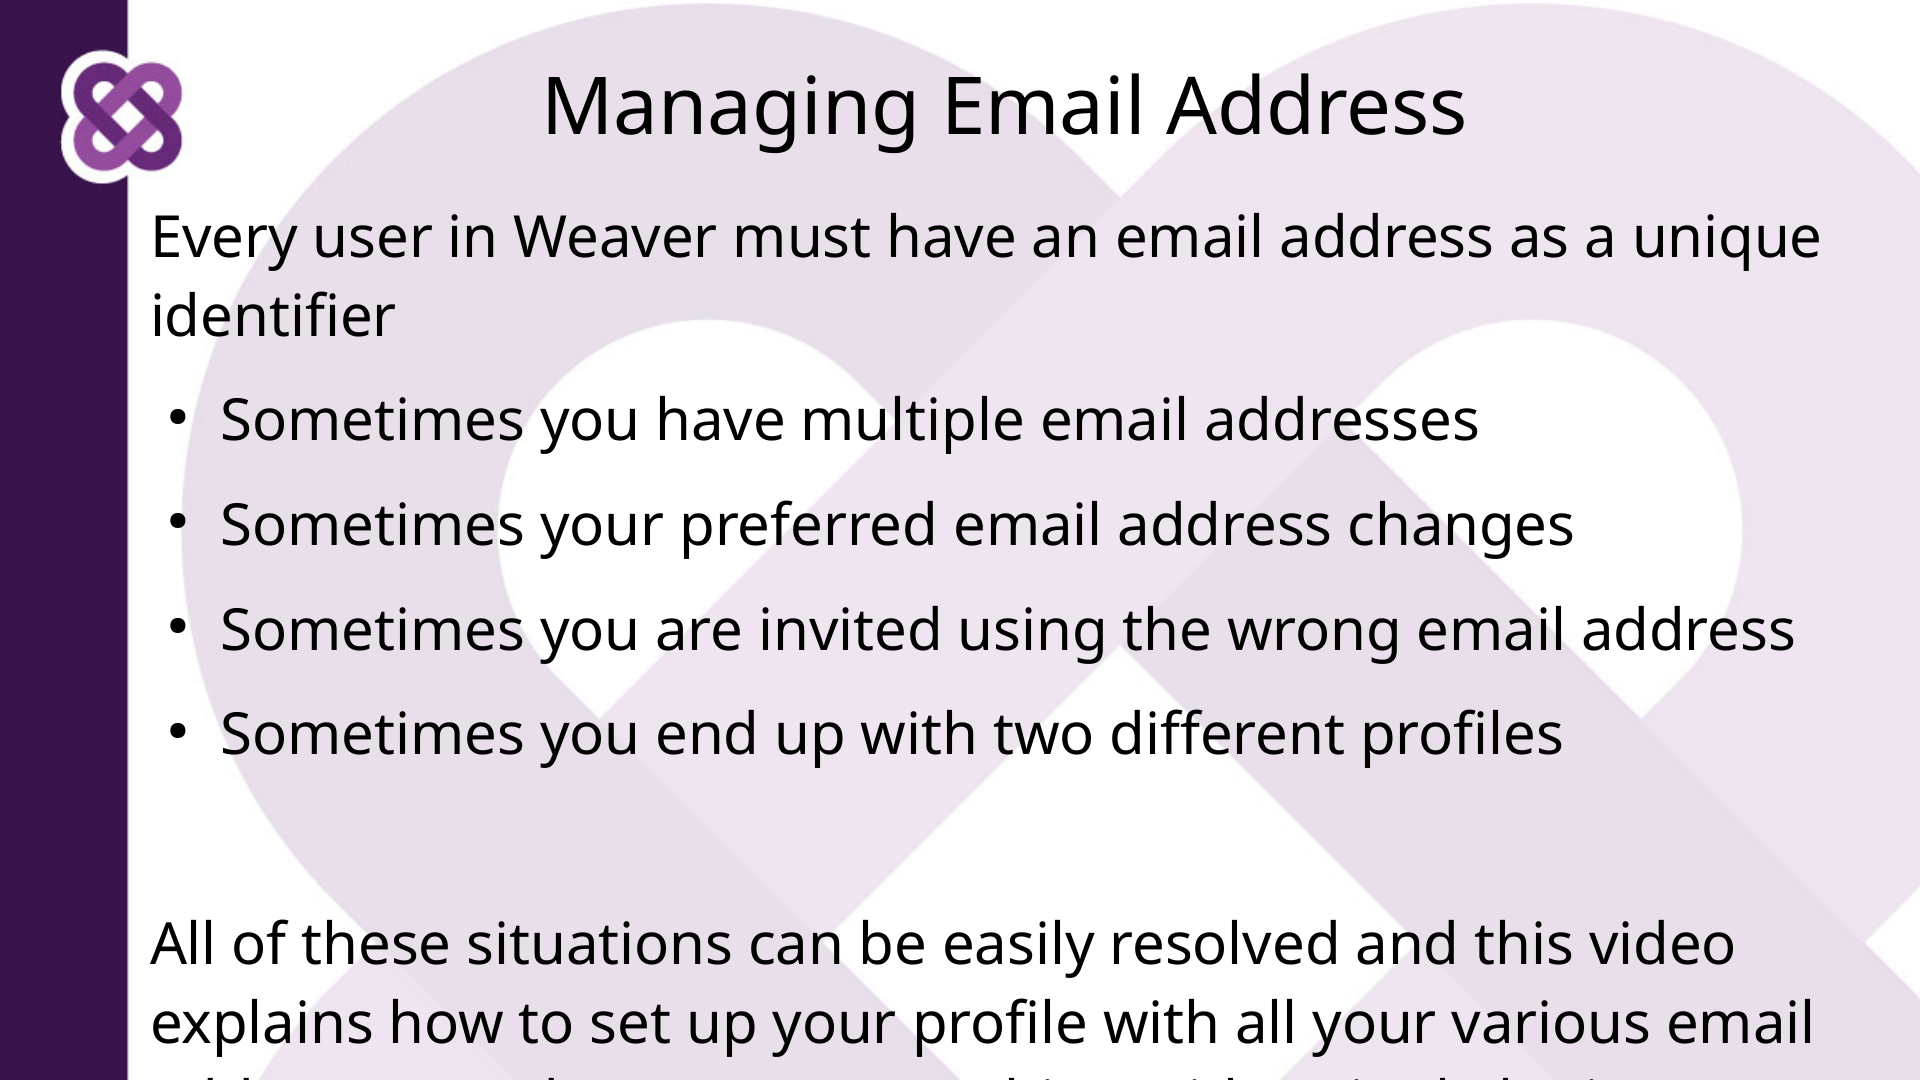

# Managing Email Address
Every user in Weaver must have an email address as a unique identifier
Sometimes you have multiple email addresses
Sometimes your preferred email address changes
Sometimes you are invited using the wrong email address
Sometimes you end up with two different profiles
All of these situations can be easily resolved and this video explains how to set up your profile with all your various email addresses, and to access everything with a single login.